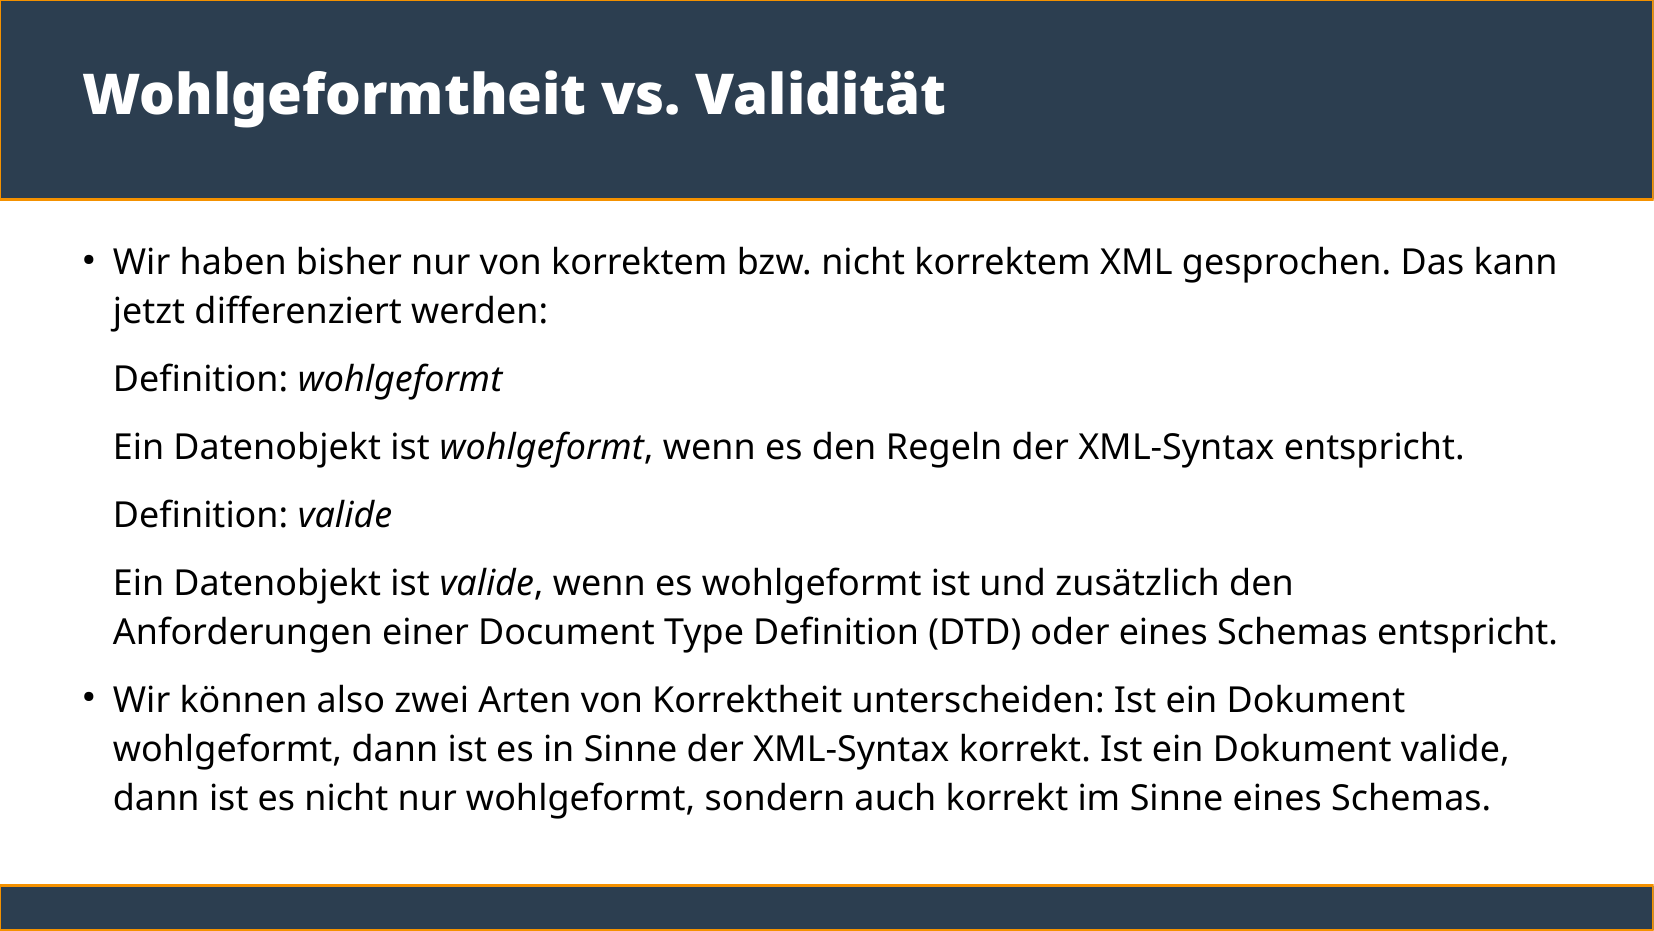

# Wohlgeformtheit vs. Validität
Wir haben bisher nur von korrektem bzw. nicht korrektem XML gesprochen. Das kann jetzt differenziert werden:
Definition: wohlgeformt
Ein Datenobjekt ist wohlgeformt, wenn es den Regeln der XML-Syntax entspricht.
Definition: valide
Ein Datenobjekt ist valide, wenn es wohlgeformt ist und zusätzlich den Anforderungen einer Document Type Definition (DTD) oder eines Schemas entspricht.
Wir können also zwei Arten von Korrektheit unterscheiden: Ist ein Dokument wohlgeformt, dann ist es in Sinne der XML-Syntax korrekt. Ist ein Dokument valide, dann ist es nicht nur wohlgeformt, sondern auch korrekt im Sinne eines Schemas.